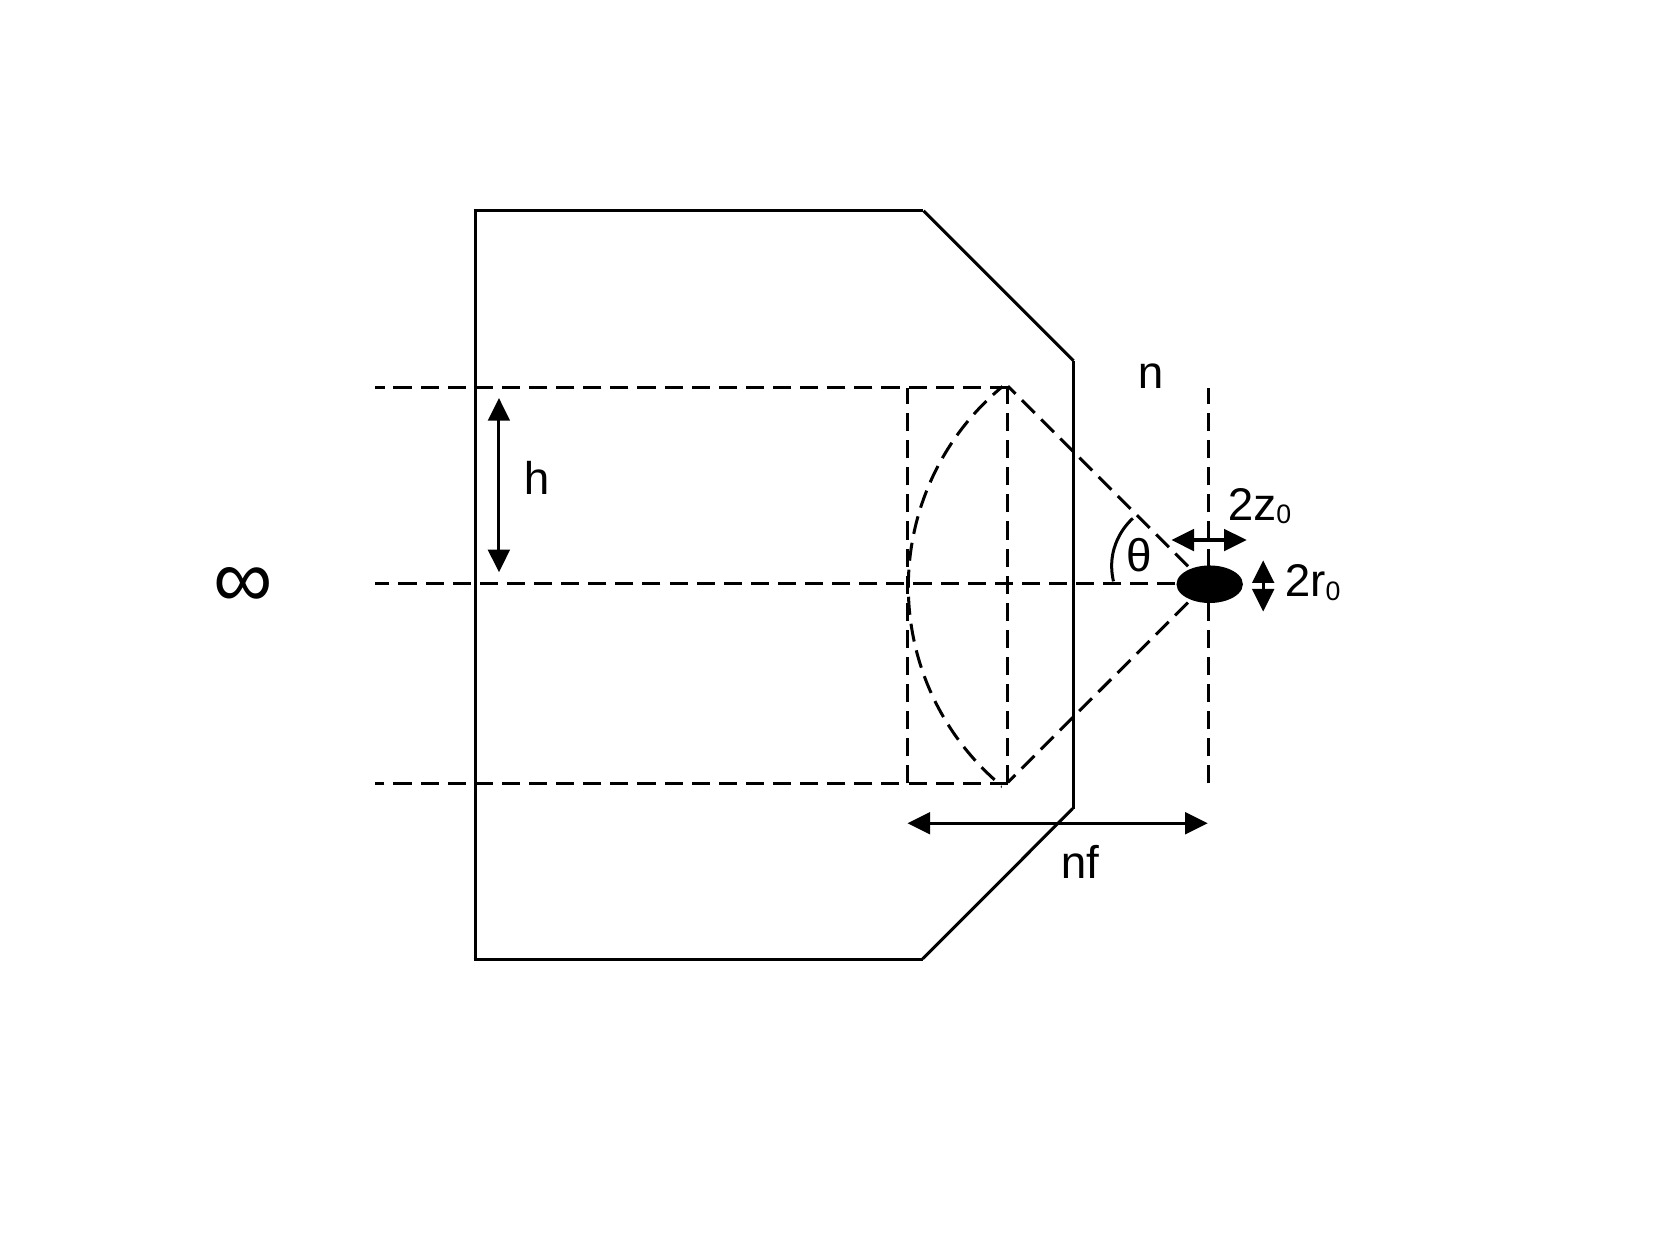

n
h
2z0
θ
∞
2r0
nf